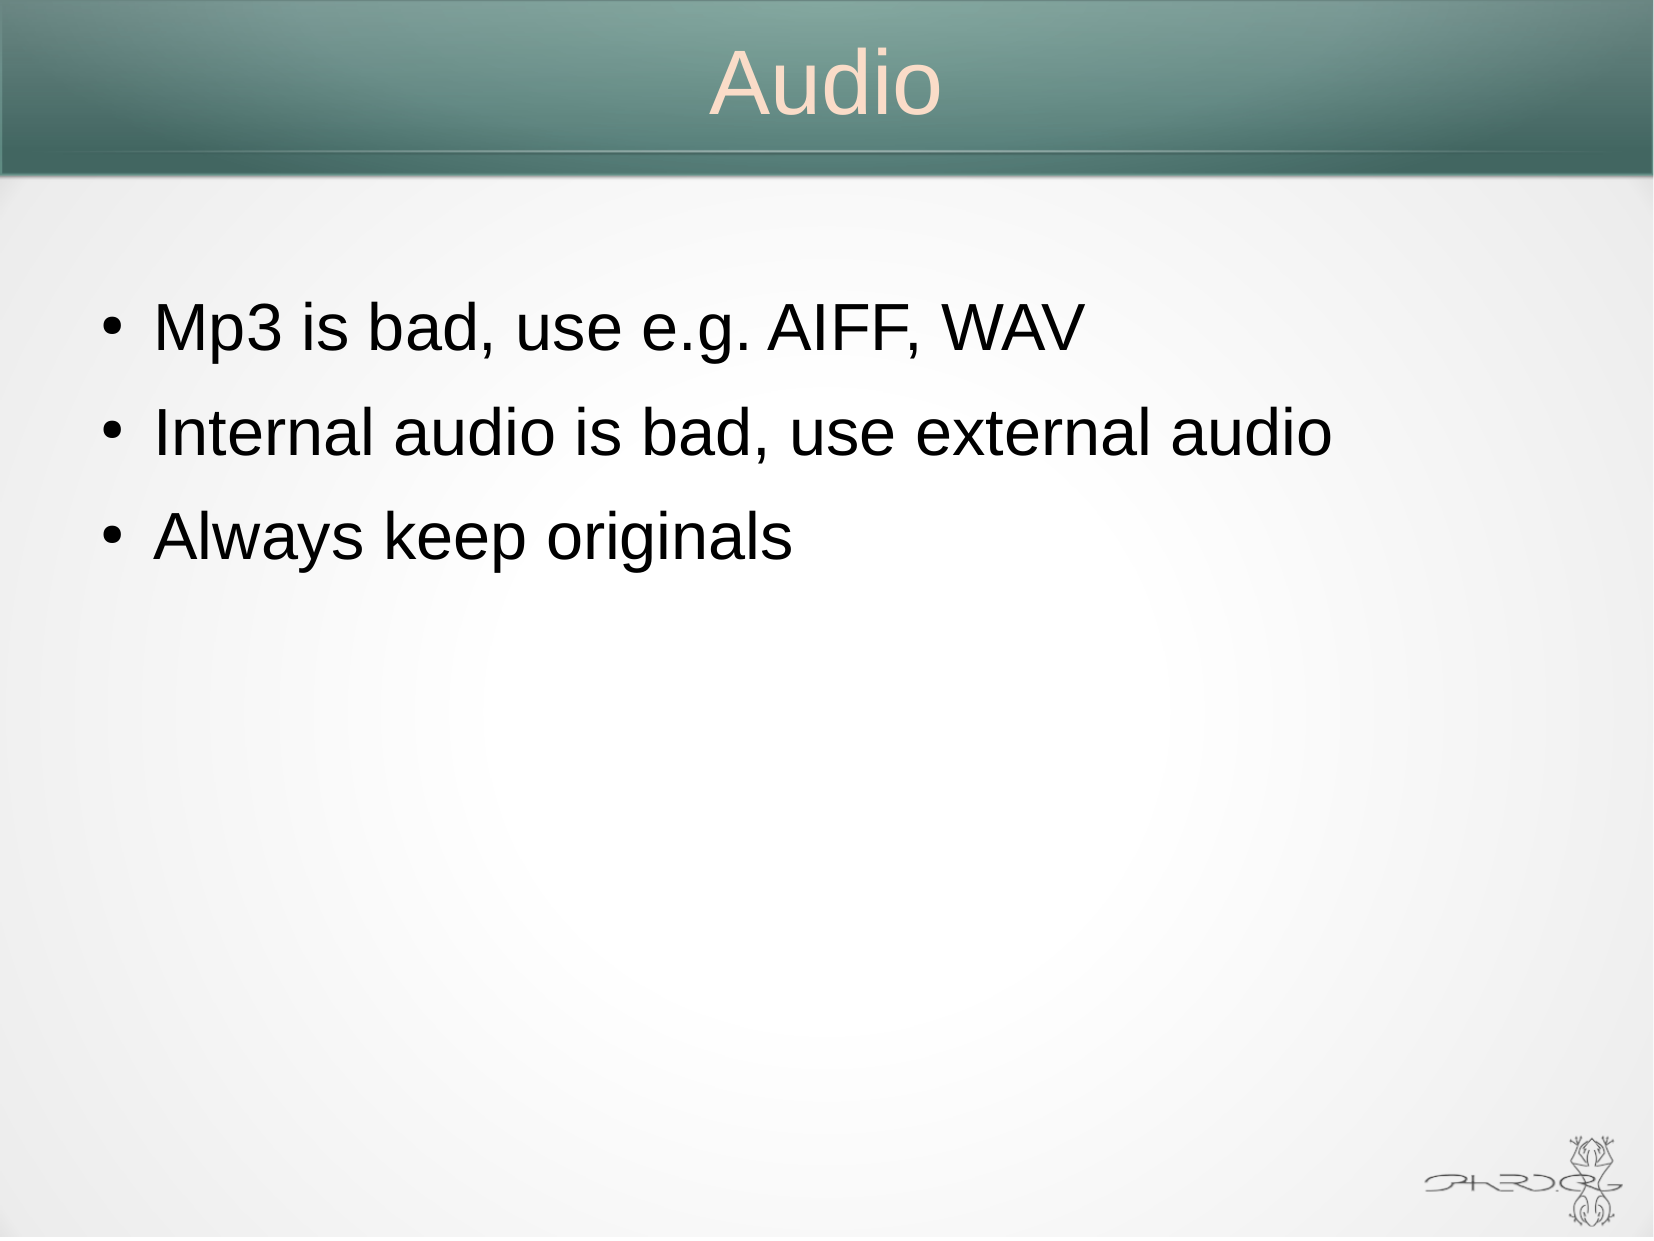

# Audio
Mp3 is bad, use e.g. AIFF, WAV
Internal audio is bad, use external audio
Always keep originals